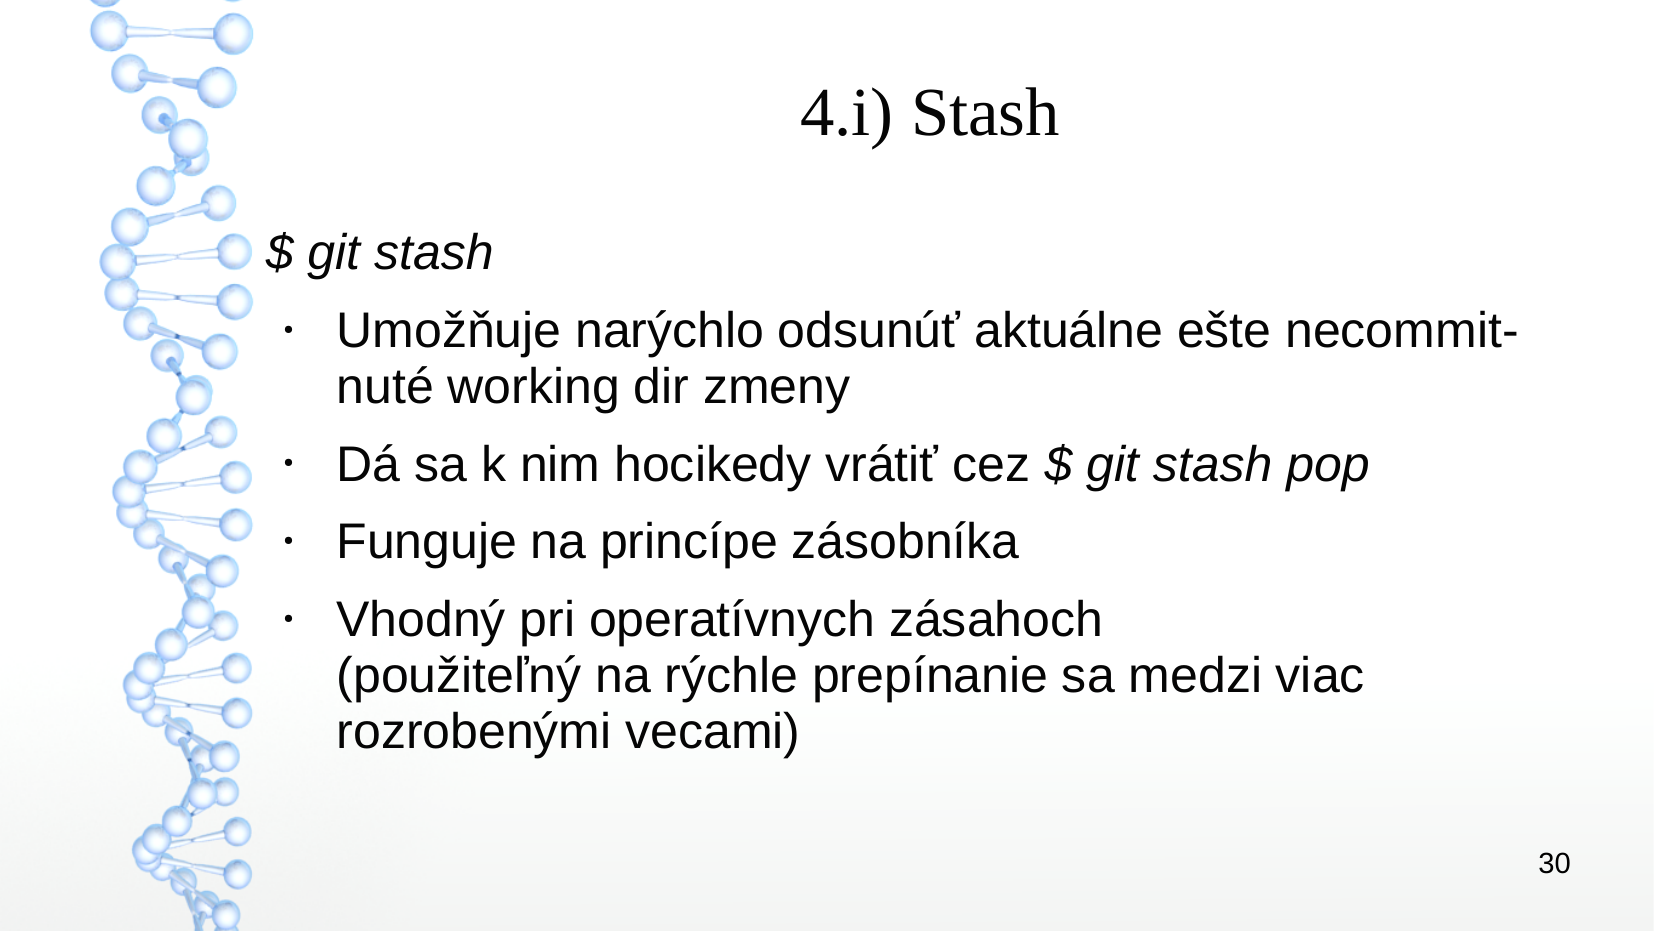

# 4.i) Stash
$ git stash
Umožňuje narýchlo odsunúť aktuálne ešte necommit-nuté working dir zmeny
Dá sa k nim hocikedy vrátiť cez $ git stash pop
Funguje na princípe zásobníka
Vhodný pri operatívnych zásahoch
(použiteľný na rýchle prepínanie sa medzi viac rozrobenými vecami)
30